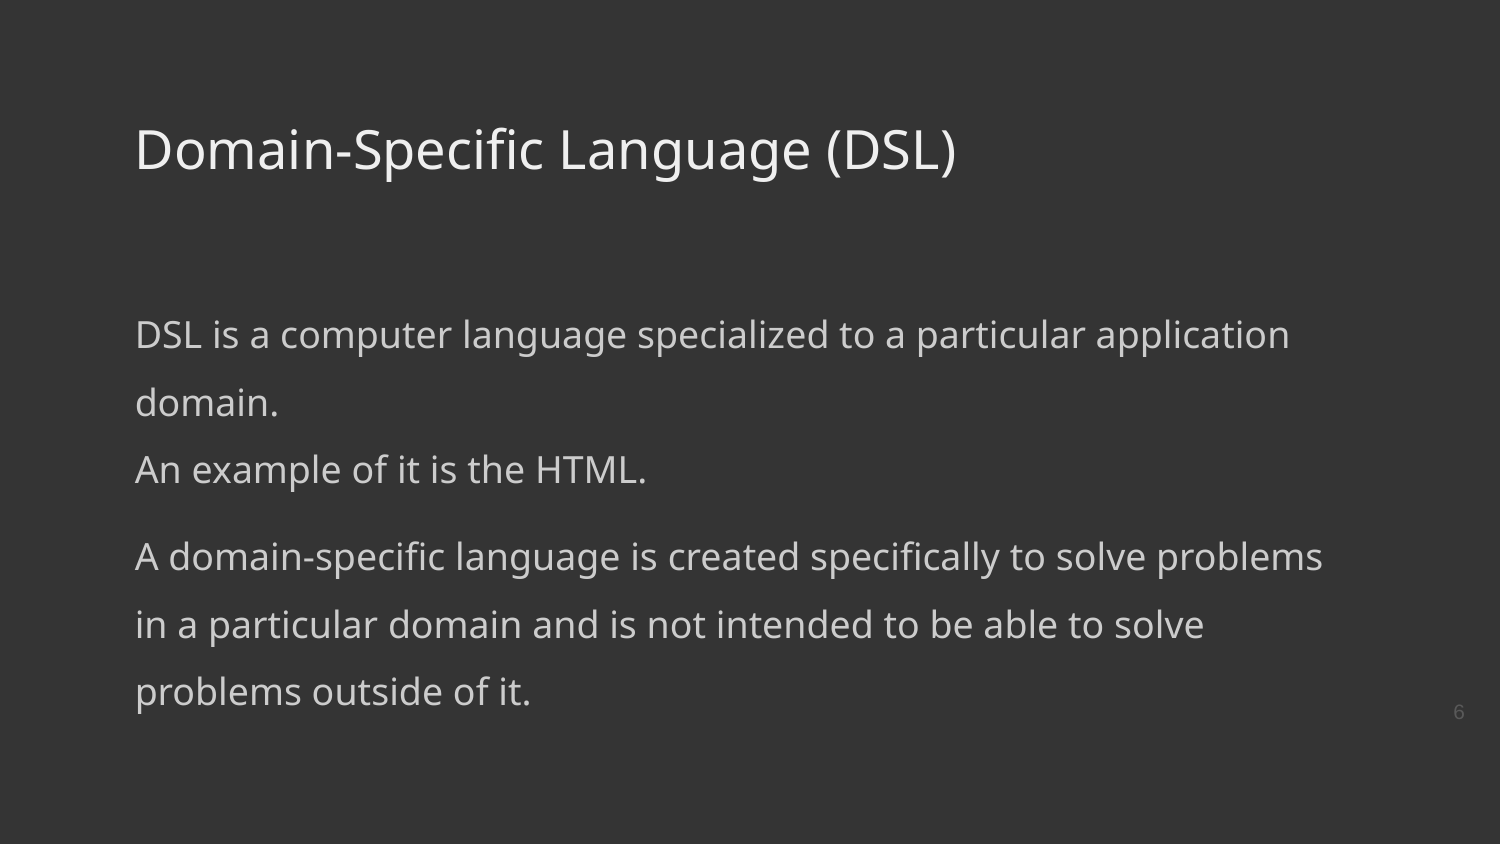

1600 x 800
Domain-Specific Language (DSL)
1600 x 800
1600 x 800
DSL is a computer language specialized to a particular application domain.
An example of it is the HTML.
A domain-specific language is created specifically to solve problems in a particular domain and is not intended to be able to solve problems outside of it.